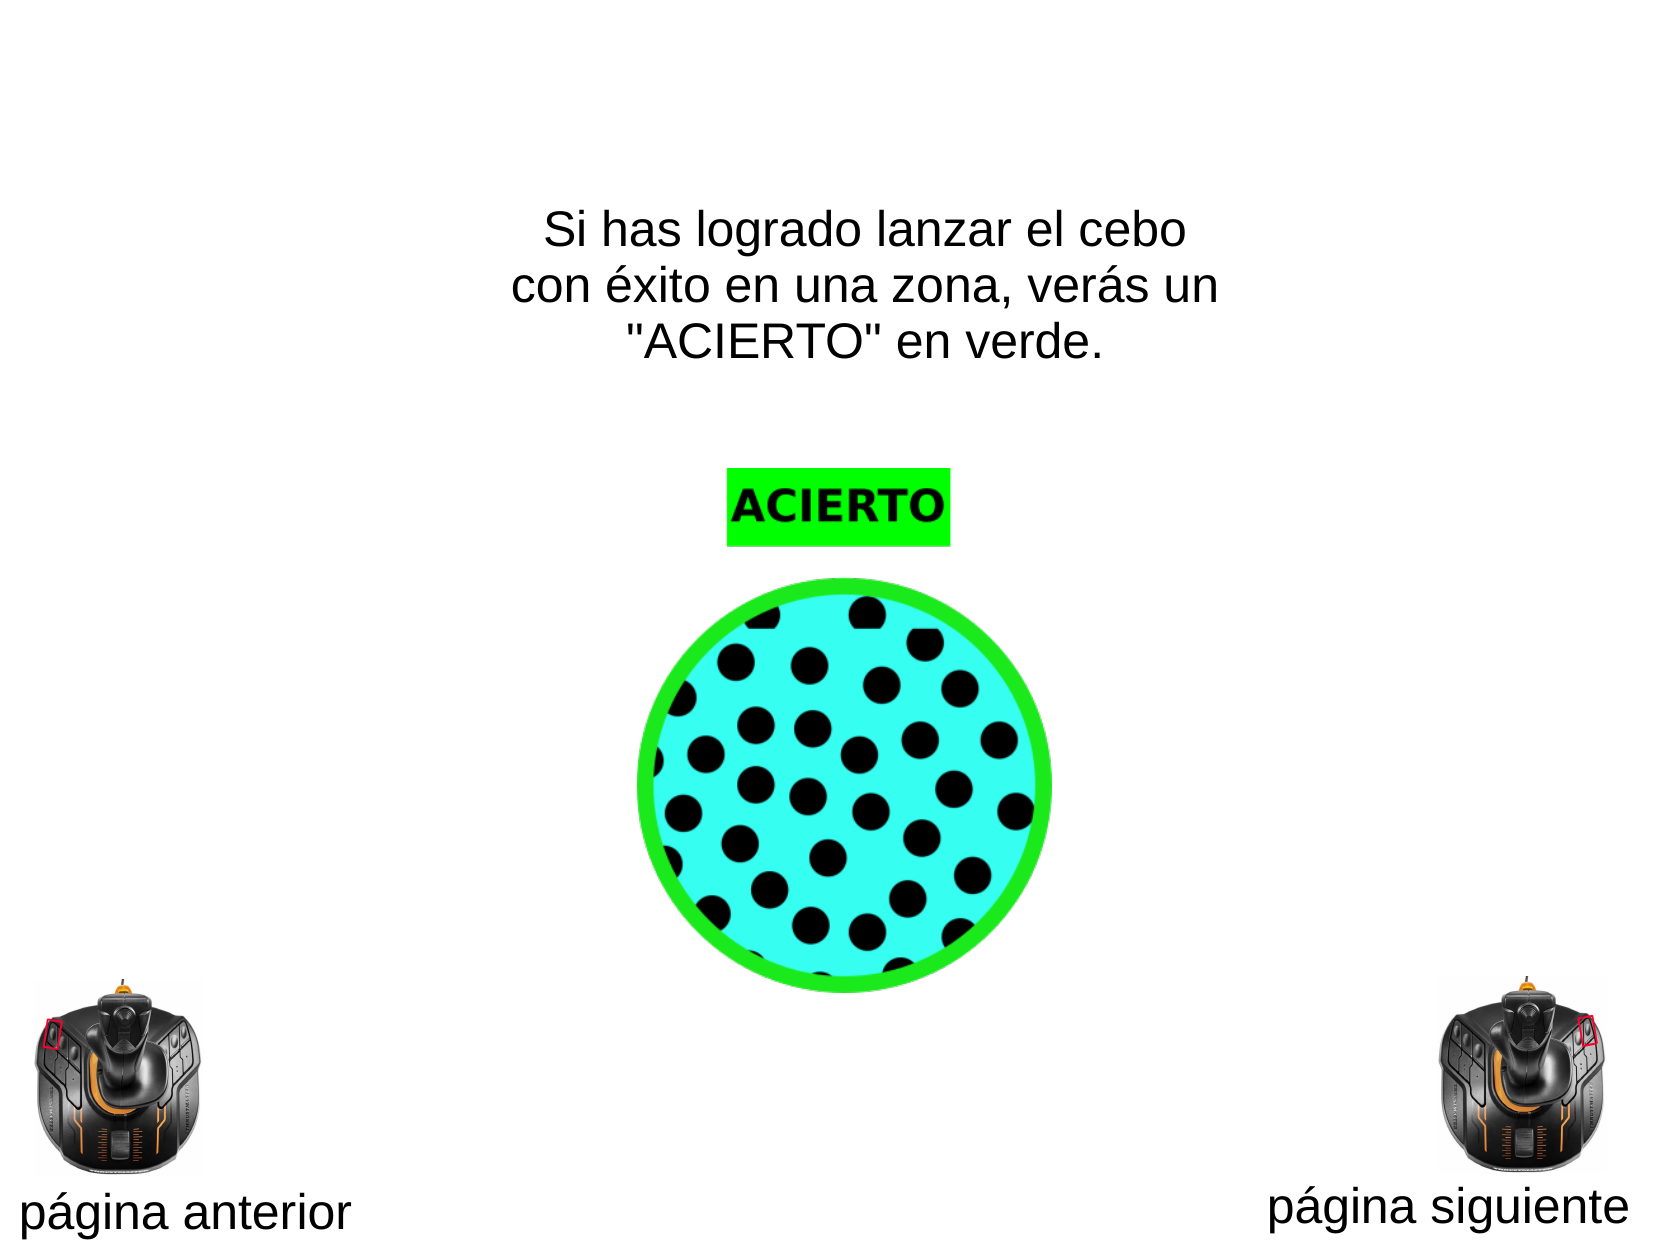

Si has logrado lanzar el cebo con éxito en una zona, verás un
"ACIERTO" en verde.
página siguiente
página anterior